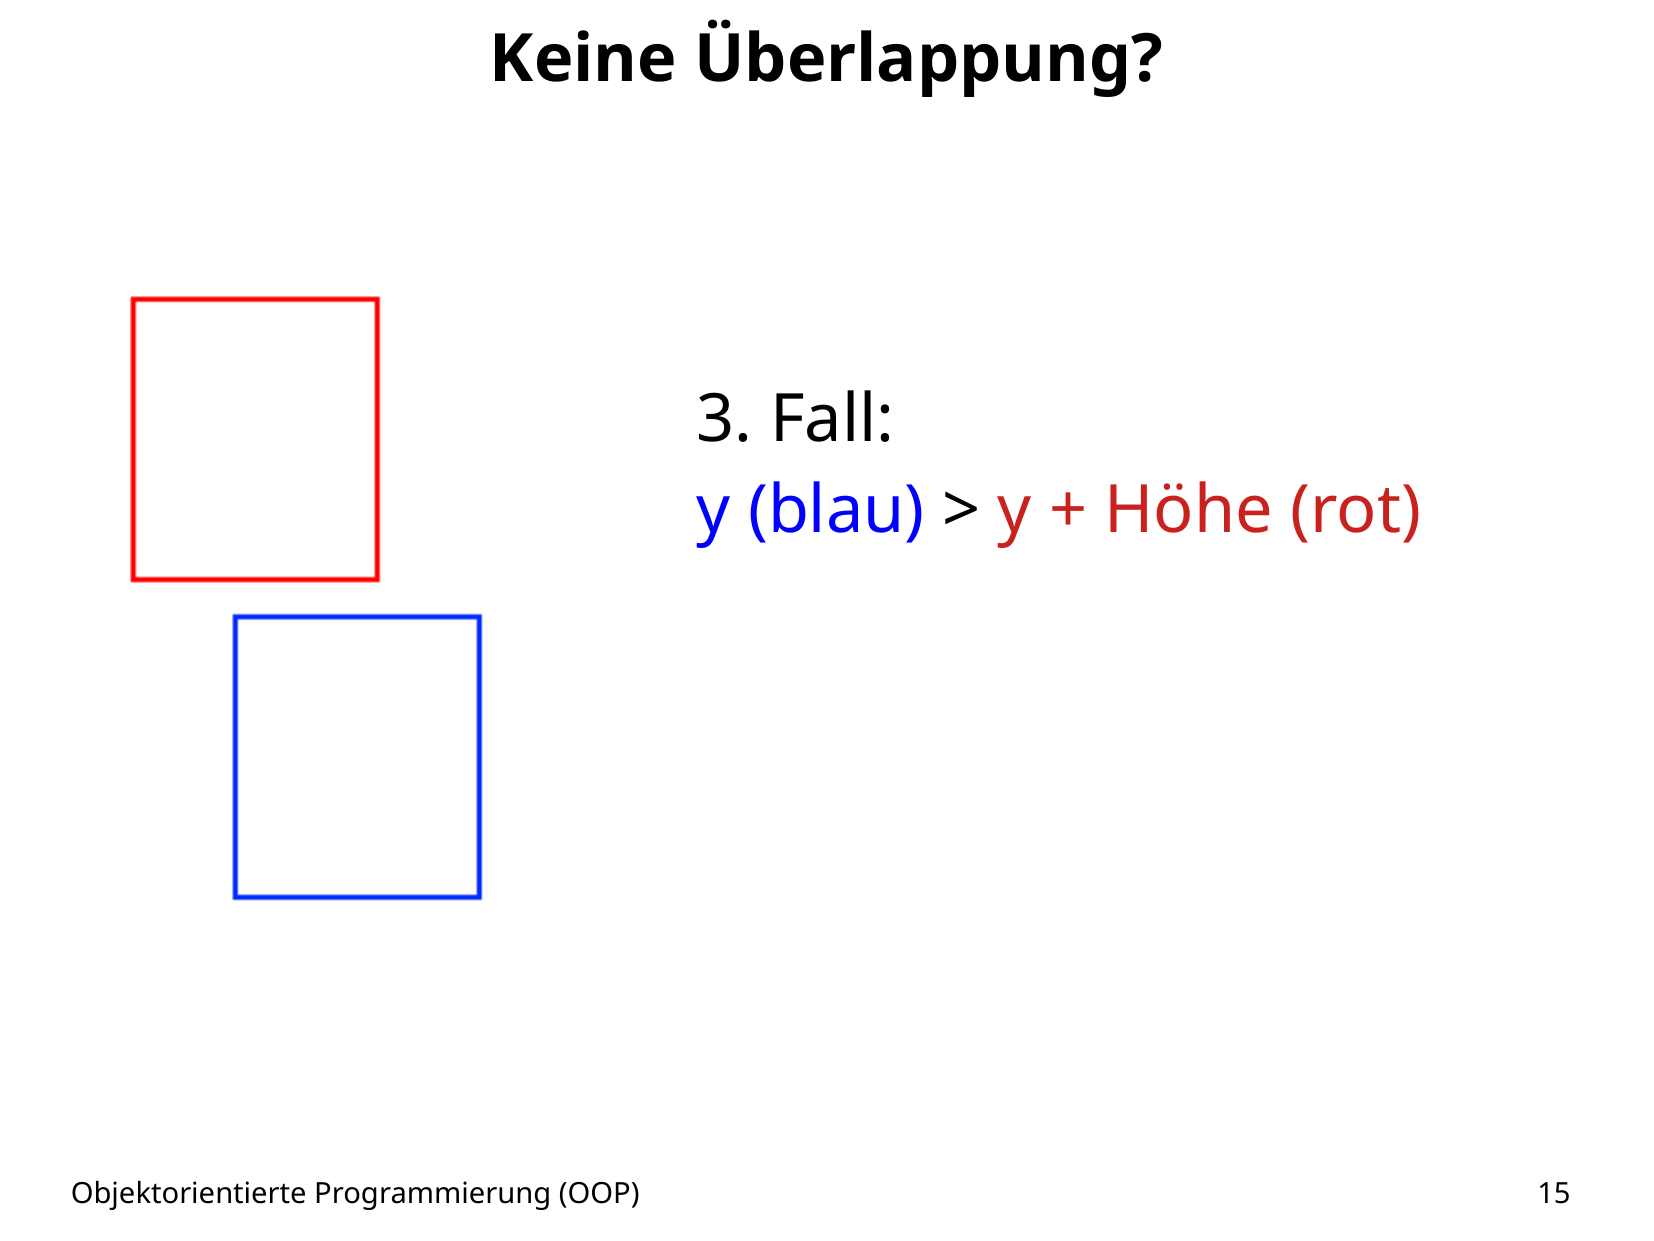

# Keine Überlappung?
3. Fall:
y (blau) > y + Höhe (rot)
Objektorientierte Programmierung (OOP)
15